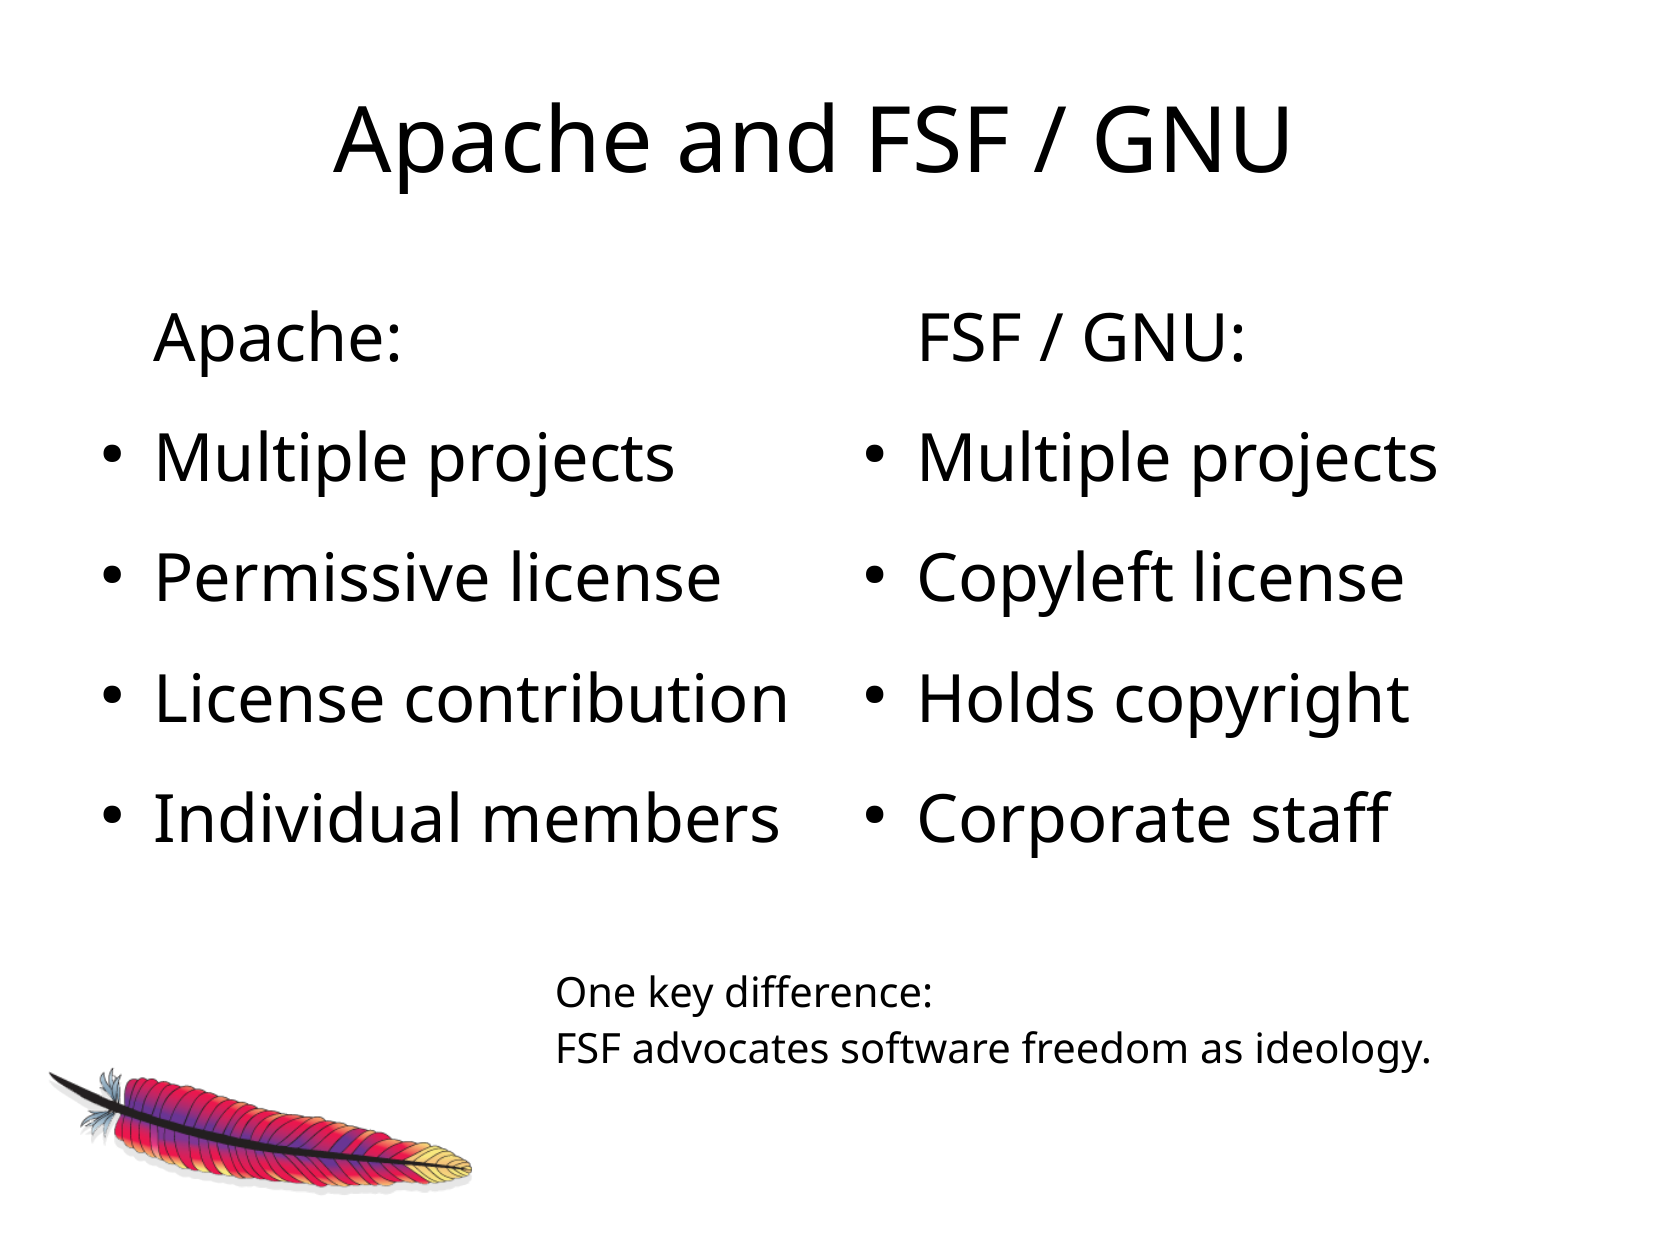

# Apache and FSF / GNU
Apache:
Multiple projects
Permissive license
License contribution
Individual members
FSF / GNU:
Multiple projects
Copyleft license
Holds copyright
Corporate staff
One key difference:
FSF advocates software freedom as ideology.